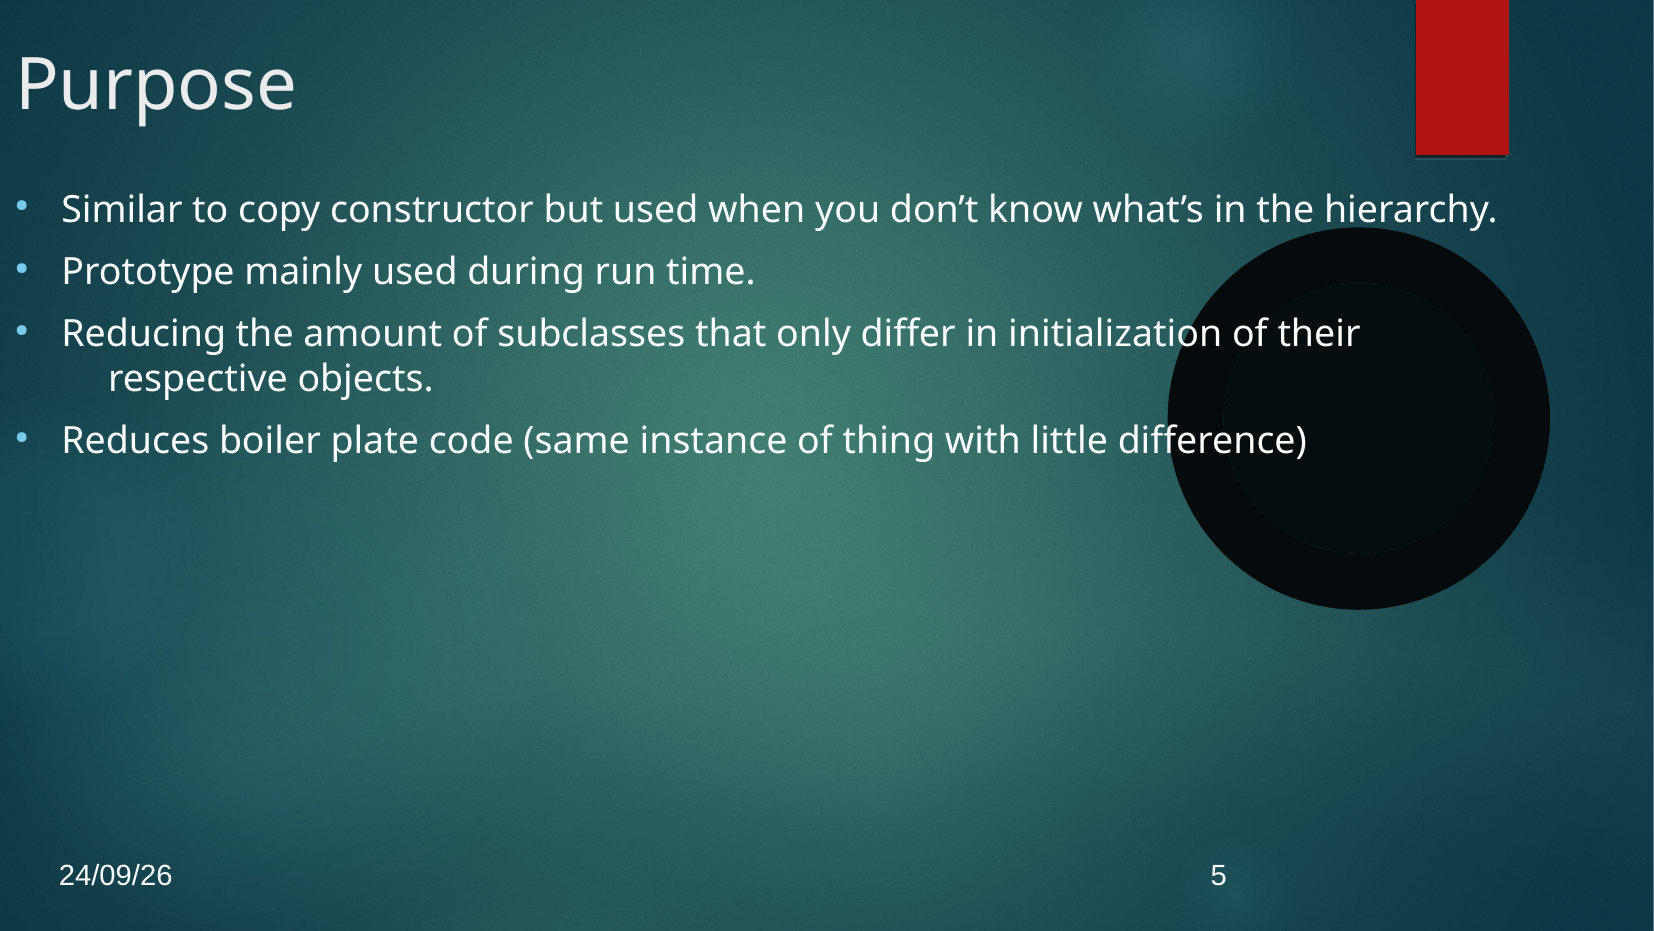

# Purpose
Similar to copy constructor but used when you don’t know what’s in the hierarchy.
Prototype mainly used during run time.
Reducing the amount of subclasses that only differ in initialization of their respective objects.
Reduces boiler plate code (same instance of thing with little difference)